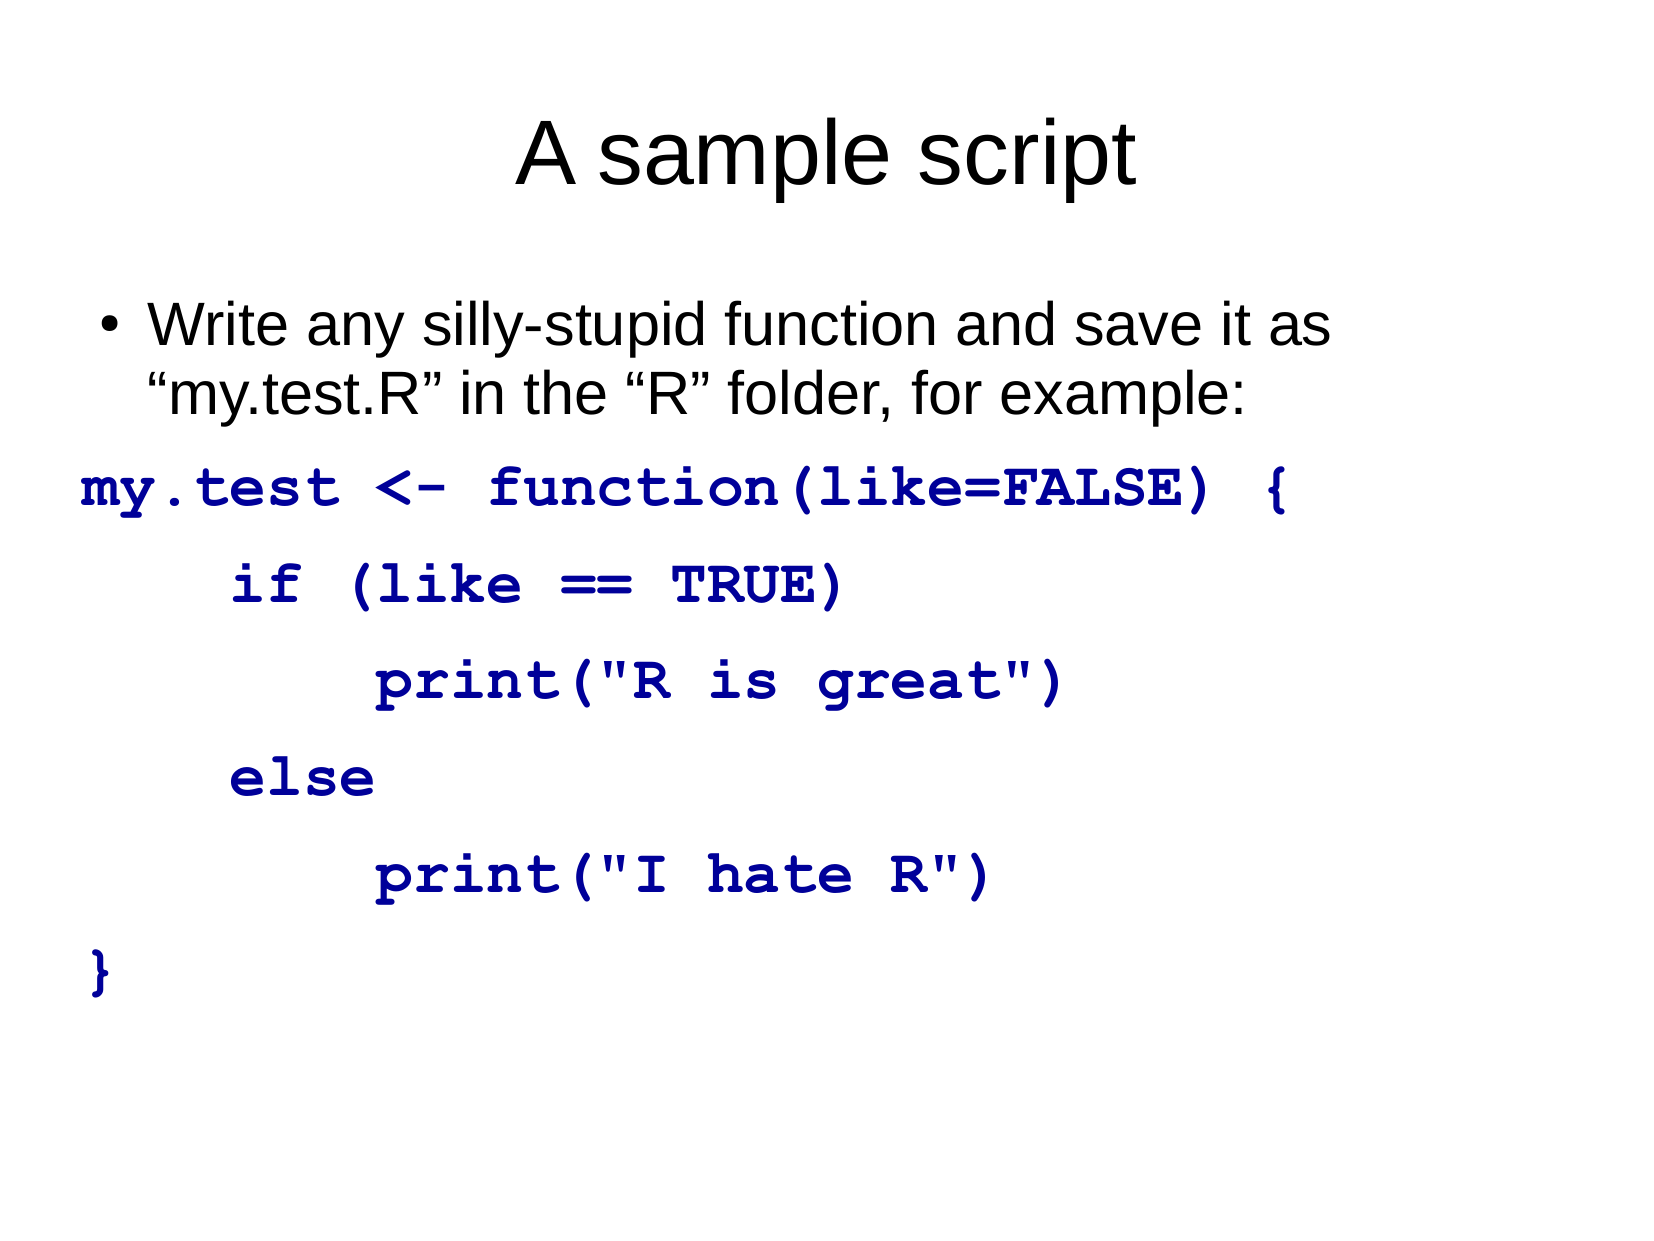

# A sample script
Write any silly-stupid function and save it as “my.test.R” in the “R” folder, for example:
my.test <- function(like=FALSE) {
 if (like == TRUE)
 print("R is great")
 else
 print("I hate R")
}